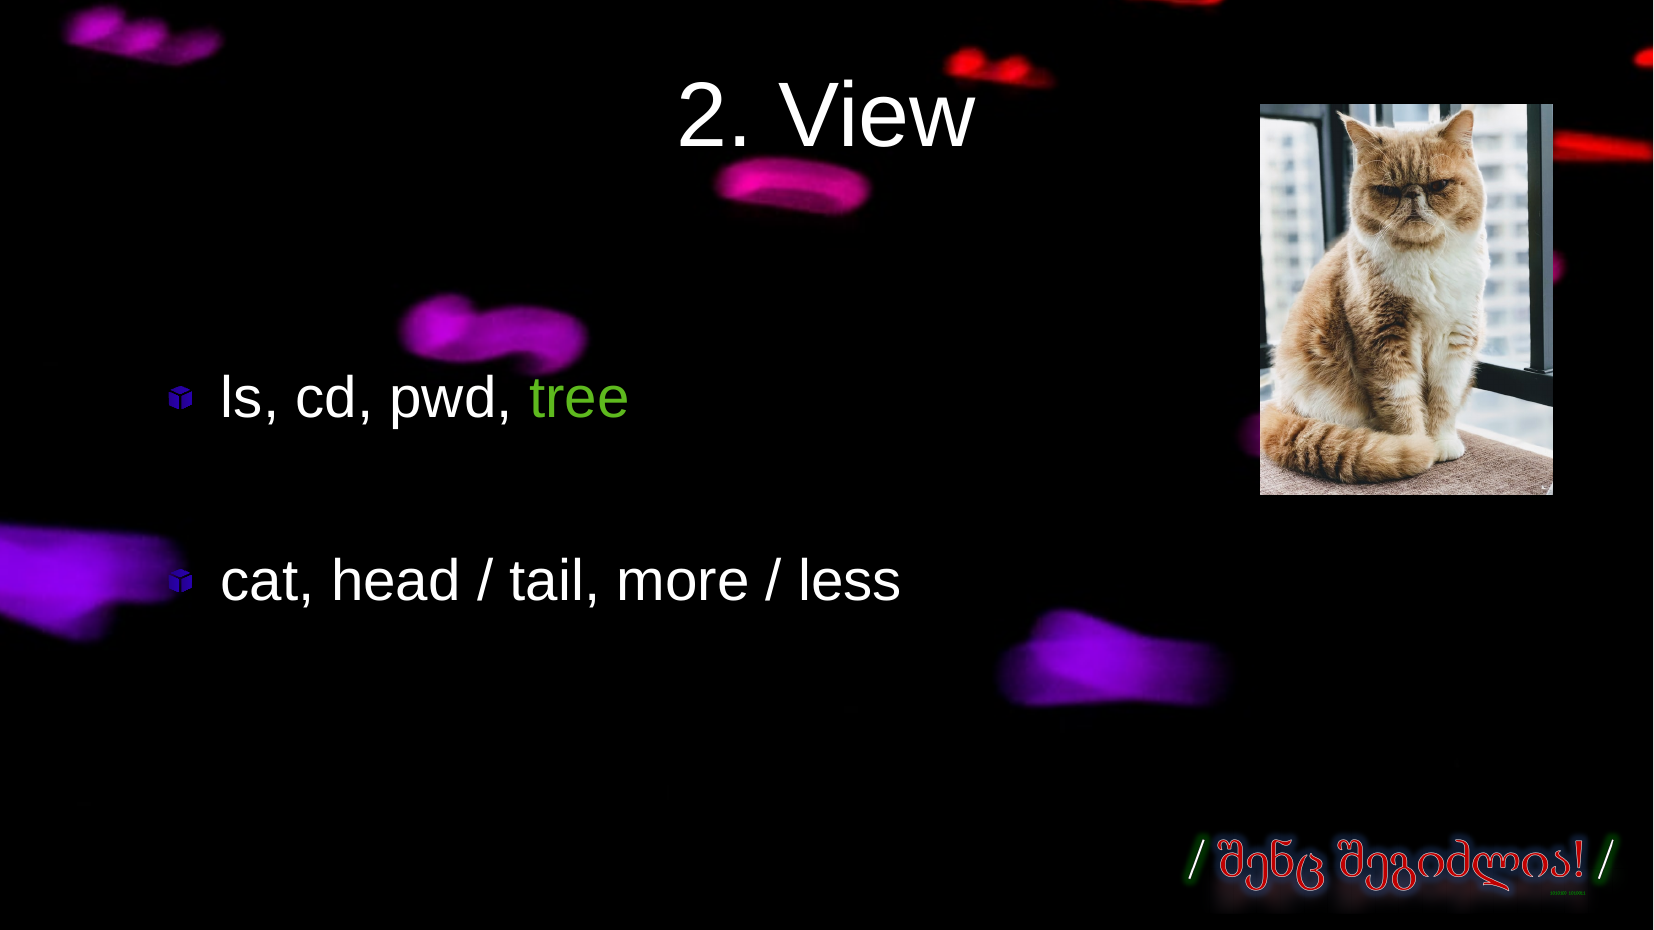

# 2. View
ls, cd, pwd, tree
cat, head / tail, more / less